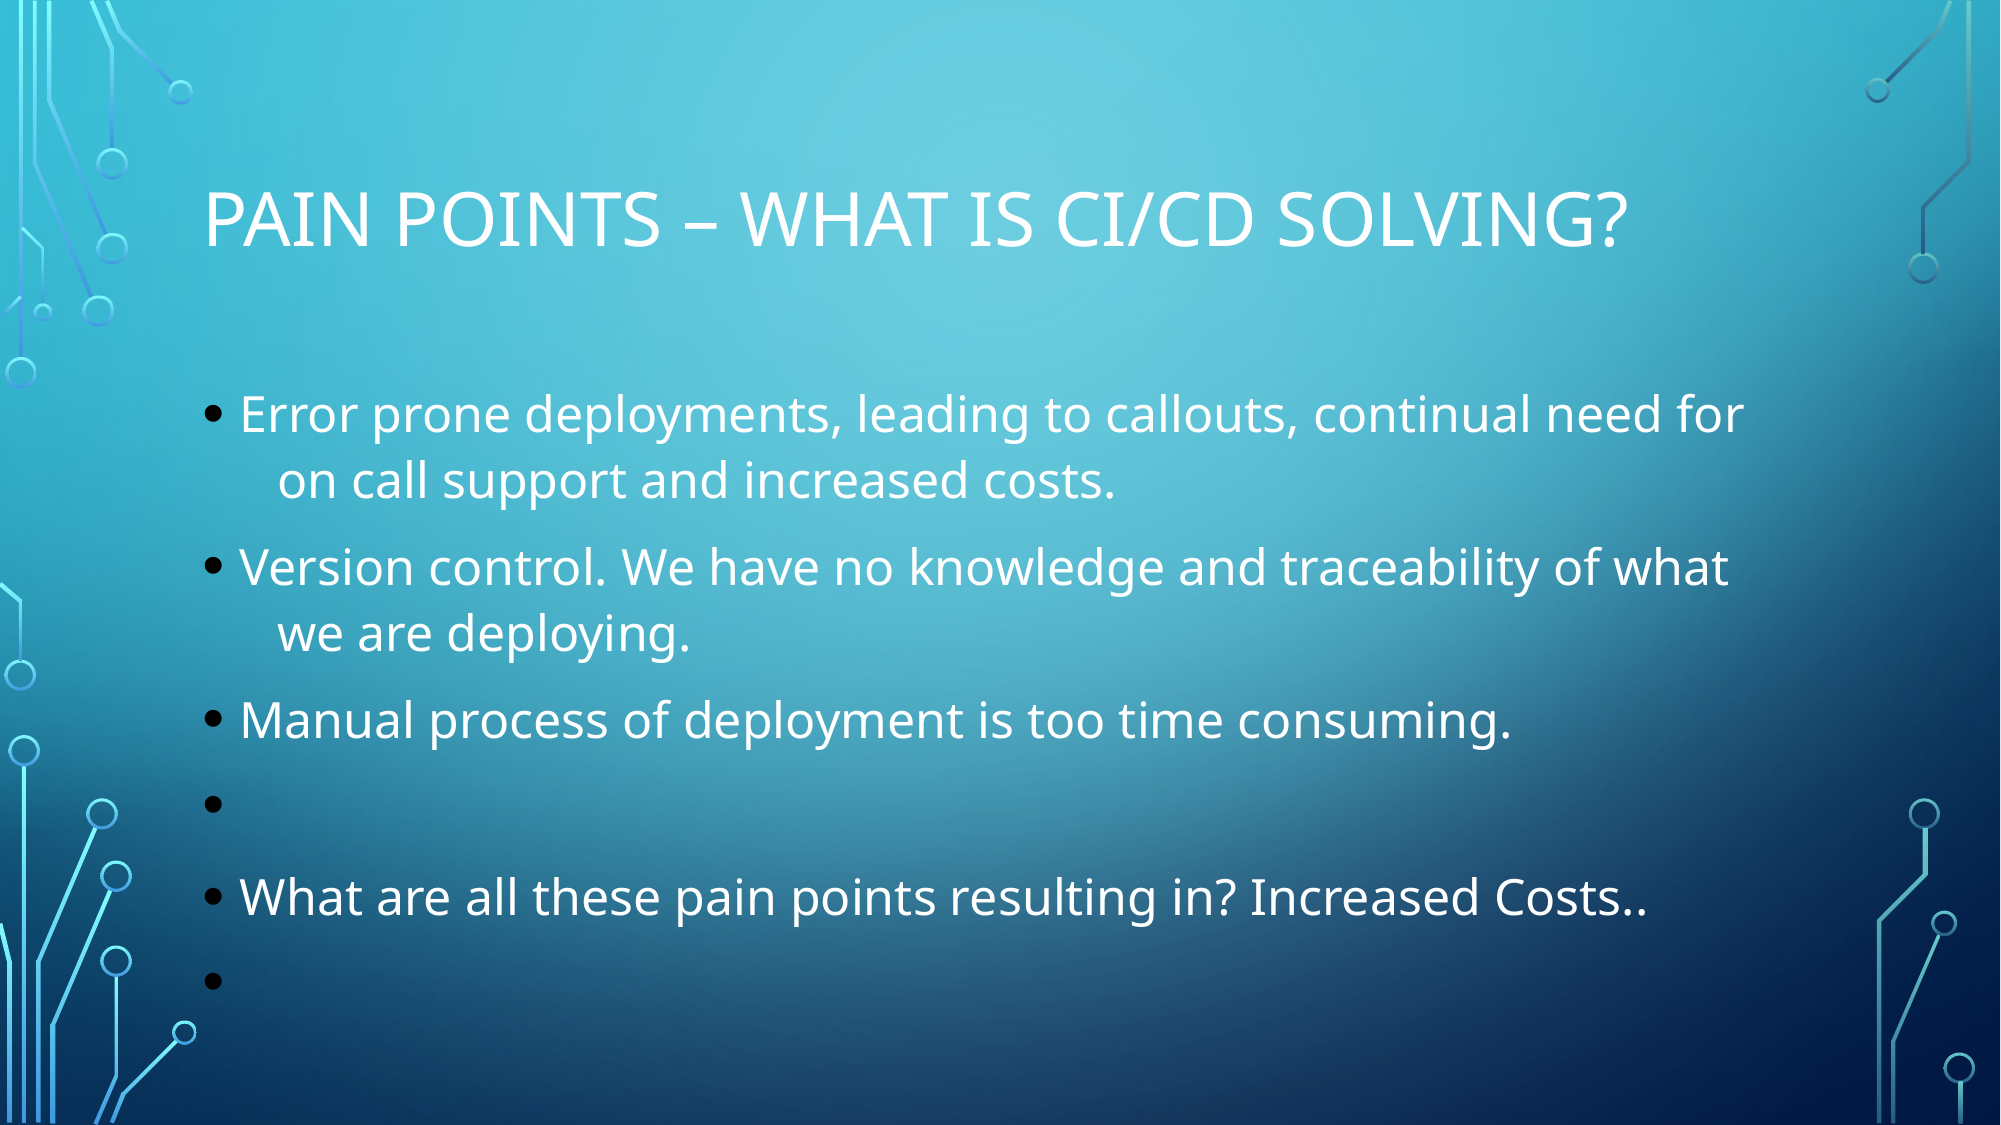

# Pain points – what is ci/cd solving?
Error prone deployments, leading to callouts, continual need for on call support and increased costs.
Version control. We have no knowledge and traceability of what we are deploying.
Manual process of deployment is too time consuming.
What are all these pain points resulting in? Increased Costs..